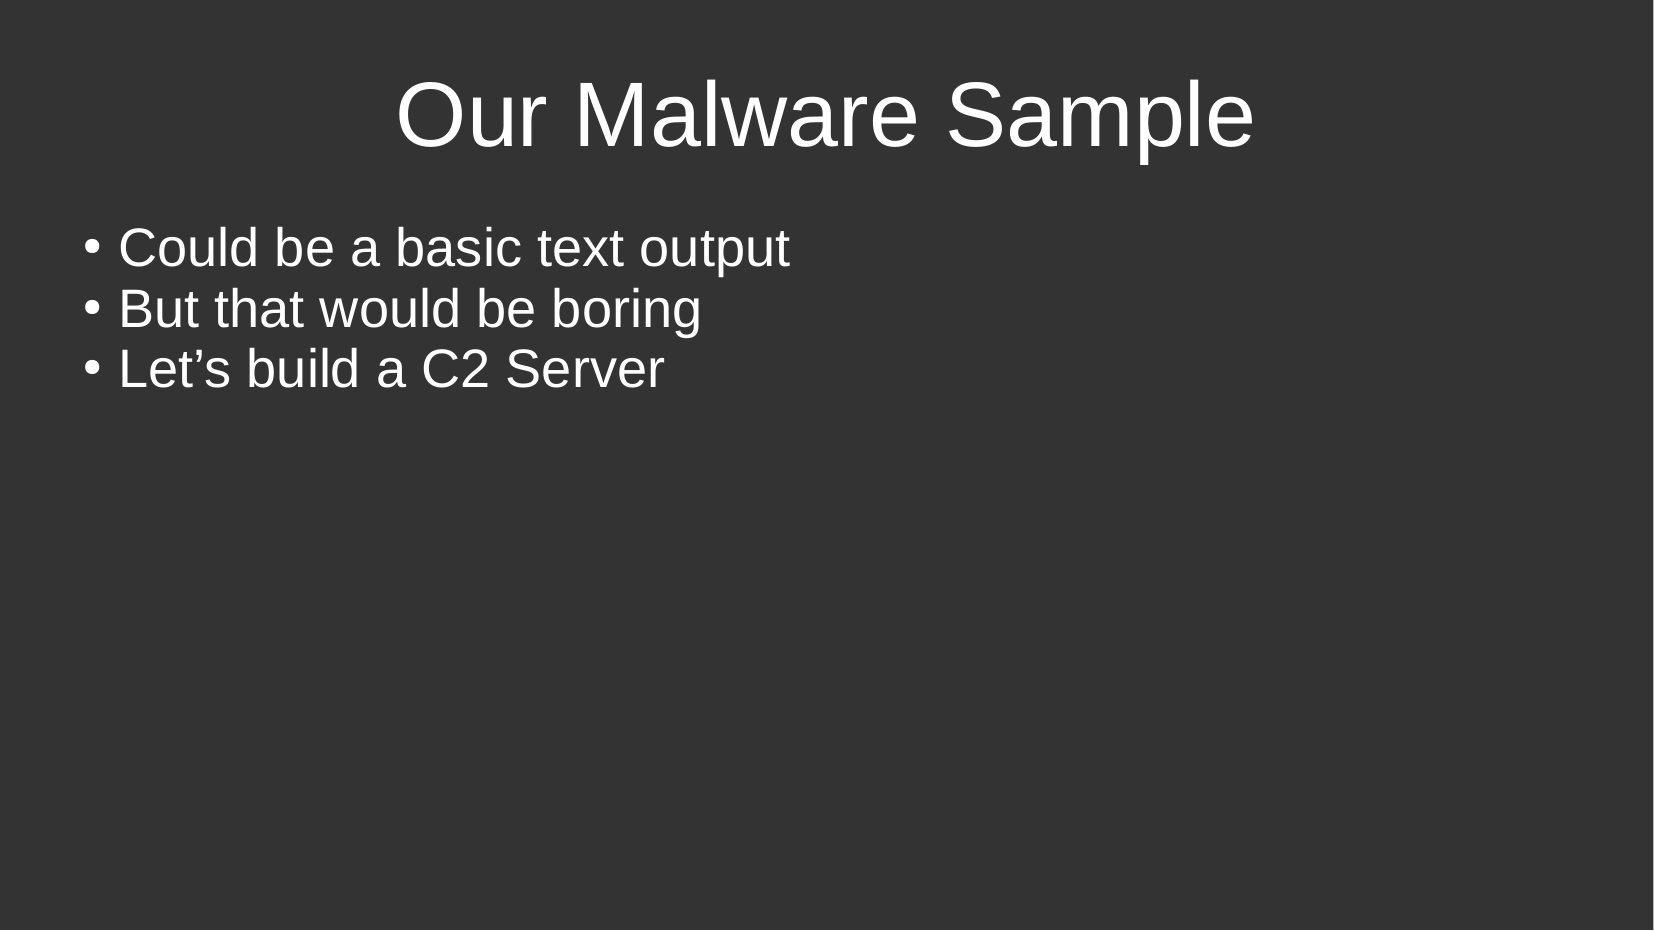

# Our Malware Sample
Could be a basic text output
But that would be boring
Let’s build a C2 Server